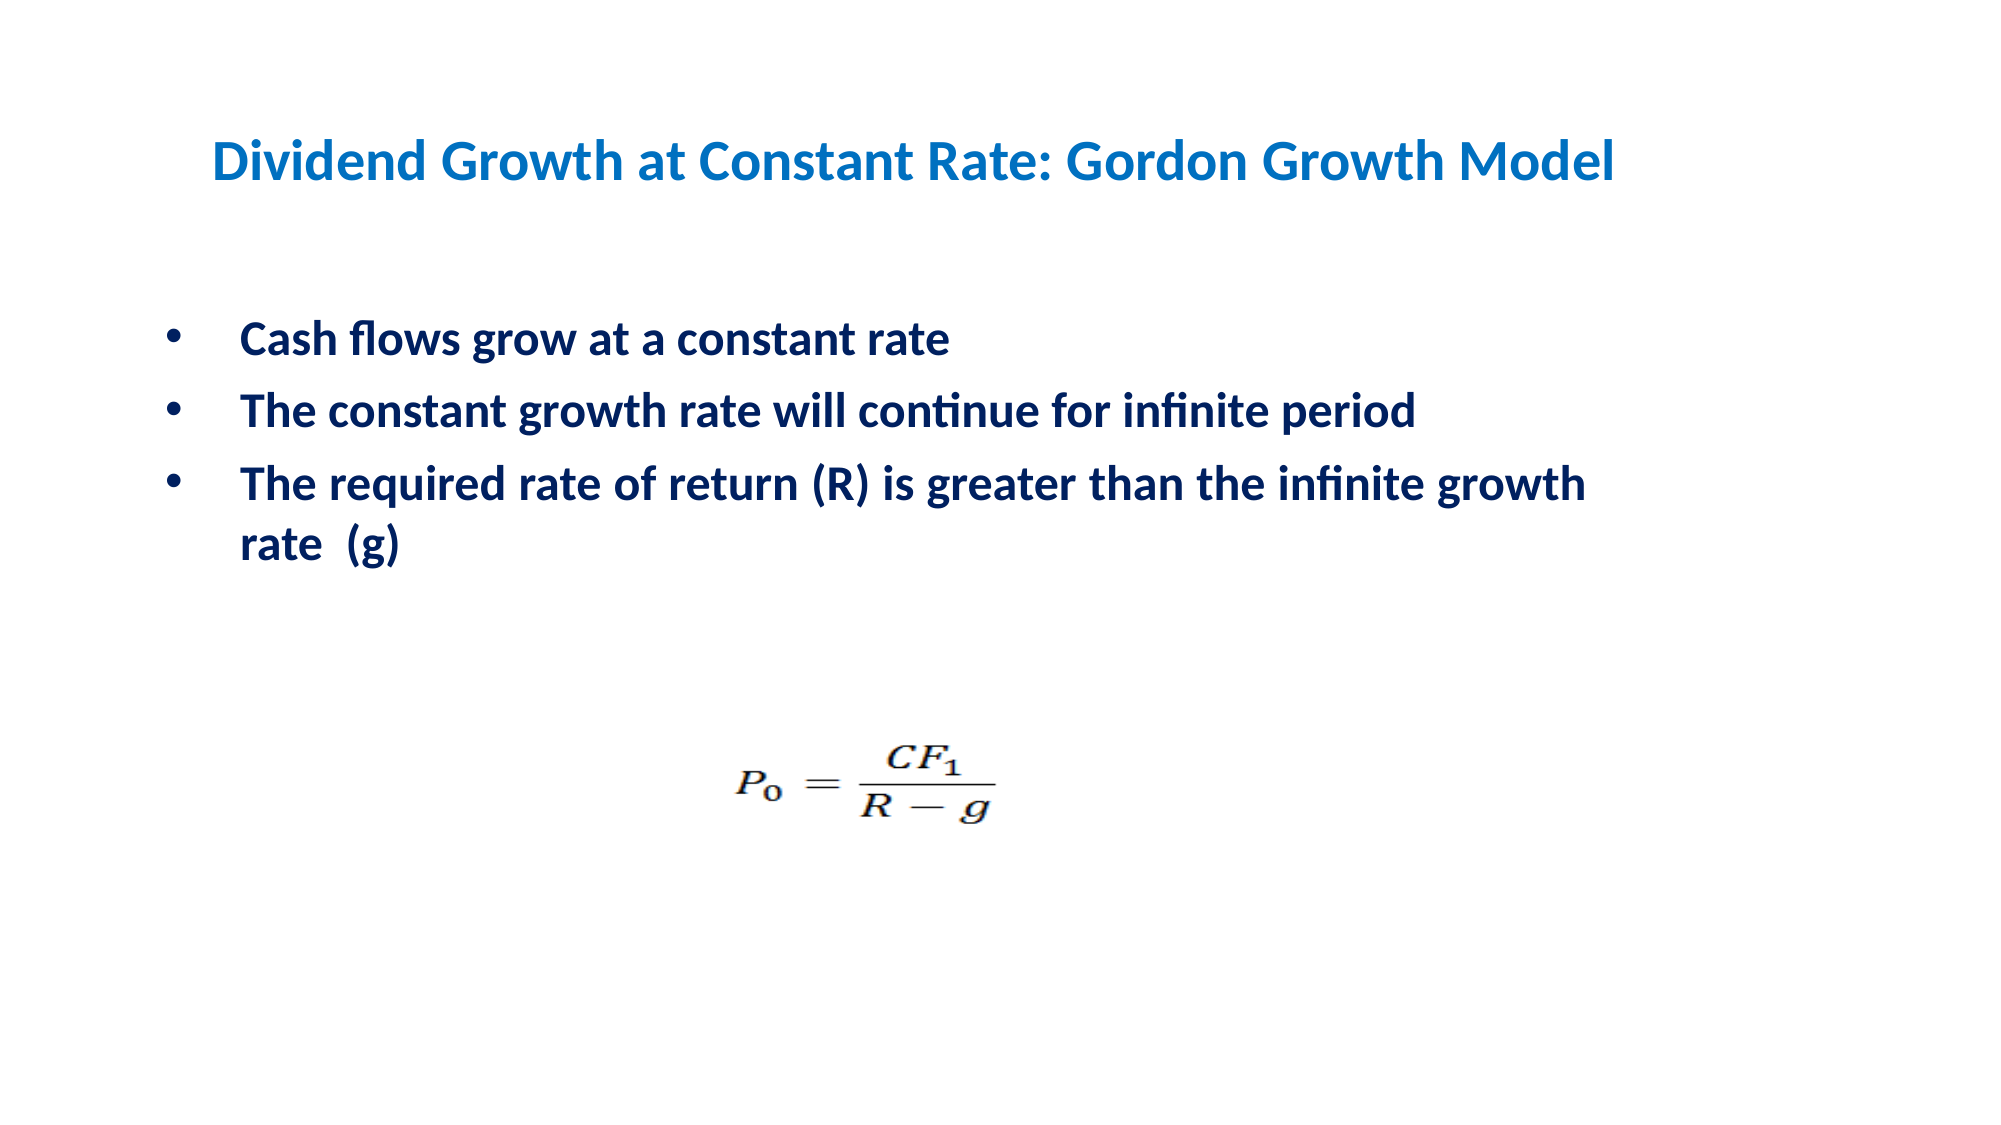

Dividend Growth at Constant Rate: Gordon Growth Model
Cash flows grow at a constant rate
The constant growth rate will continue for infinite period
The required rate of return (R) is greater than the infinite growth rate (g)